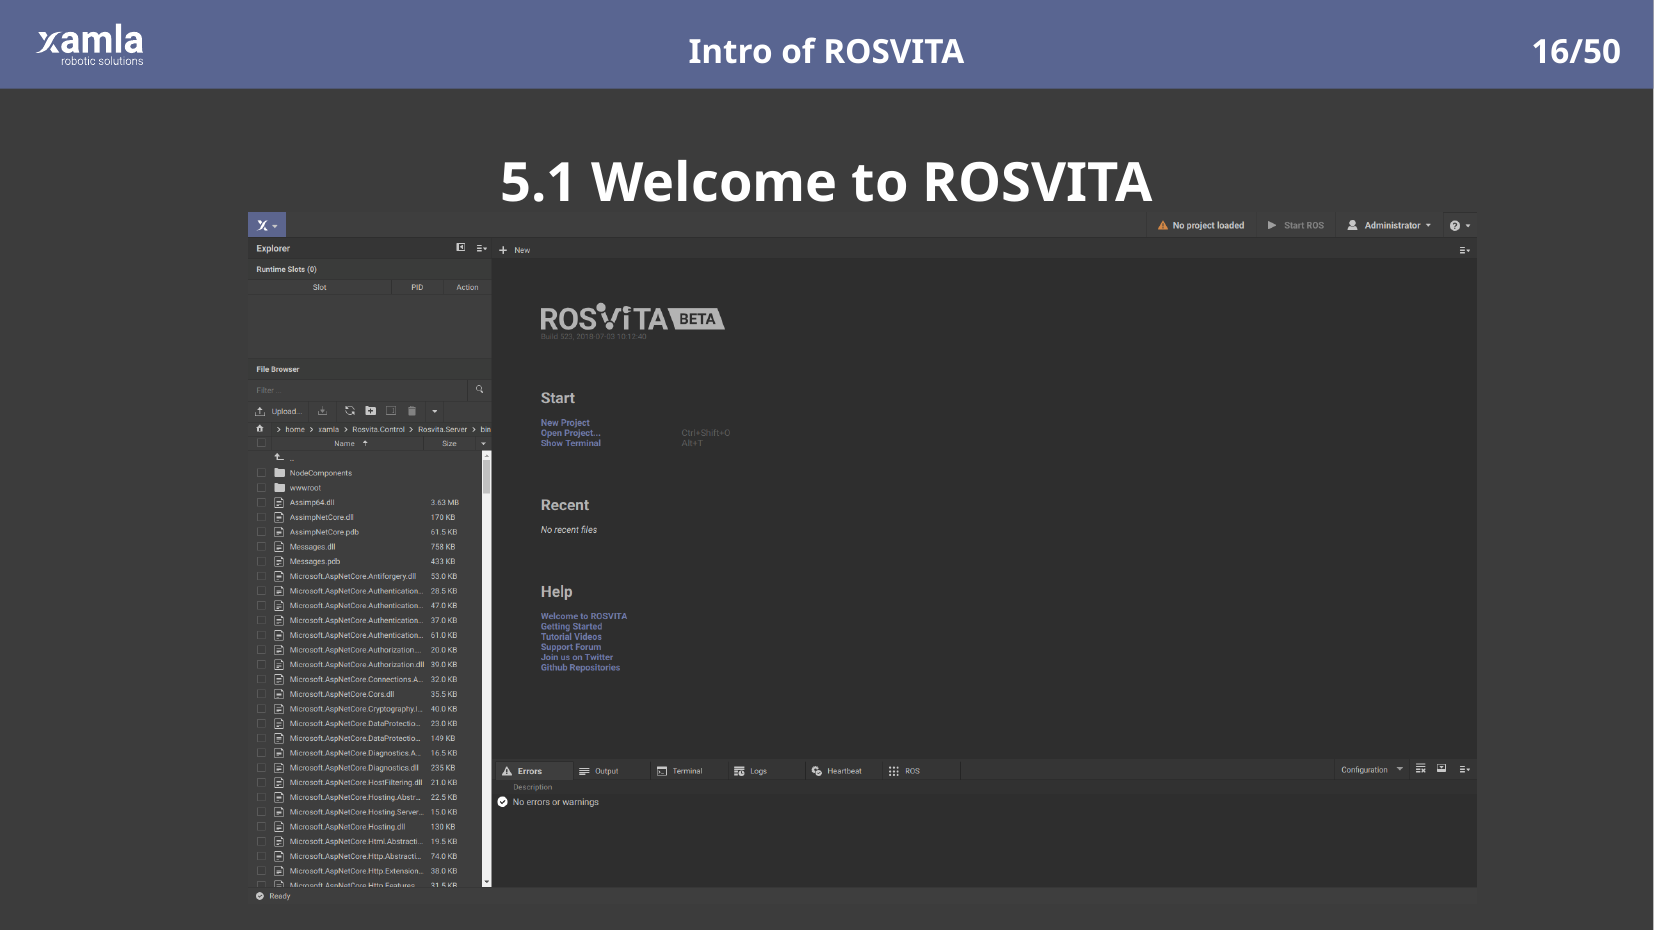

Intro of ROSVITA
16/50
5.1 Welcome to ROSVITA